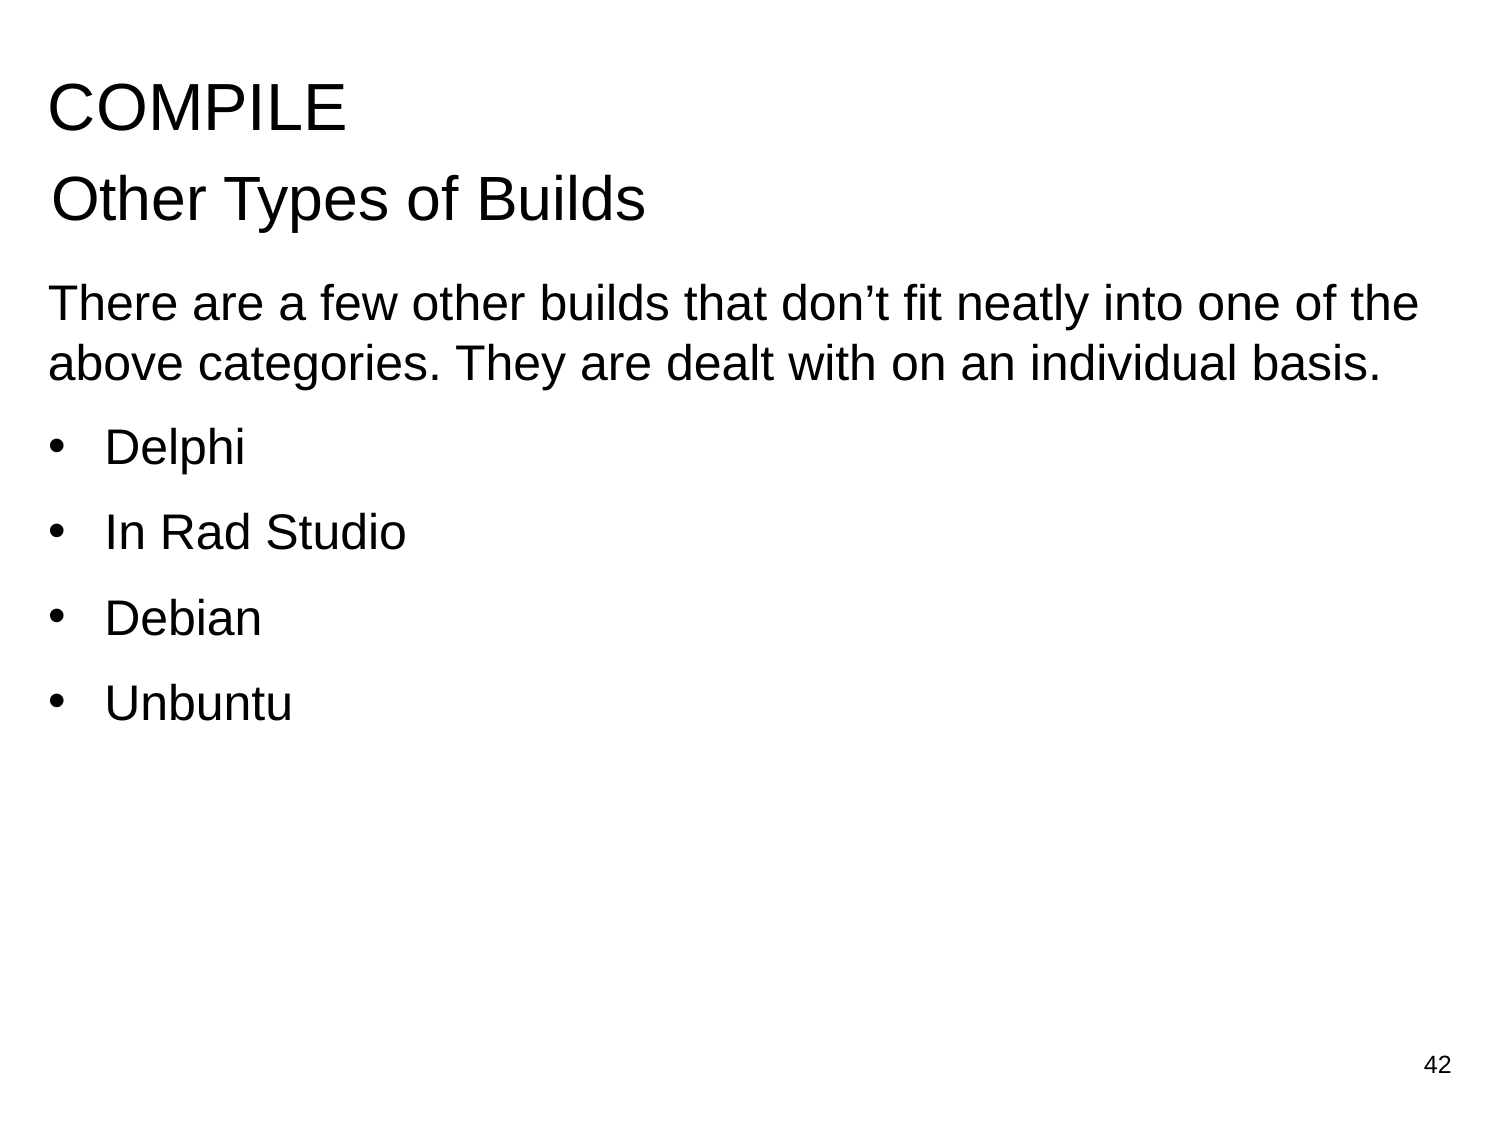

# Compile
Other Types of Builds
There are a few other builds that don’t fit neatly into one of the above categories. They are dealt with on an individual basis.
Delphi
In Rad Studio
Debian
Unbuntu